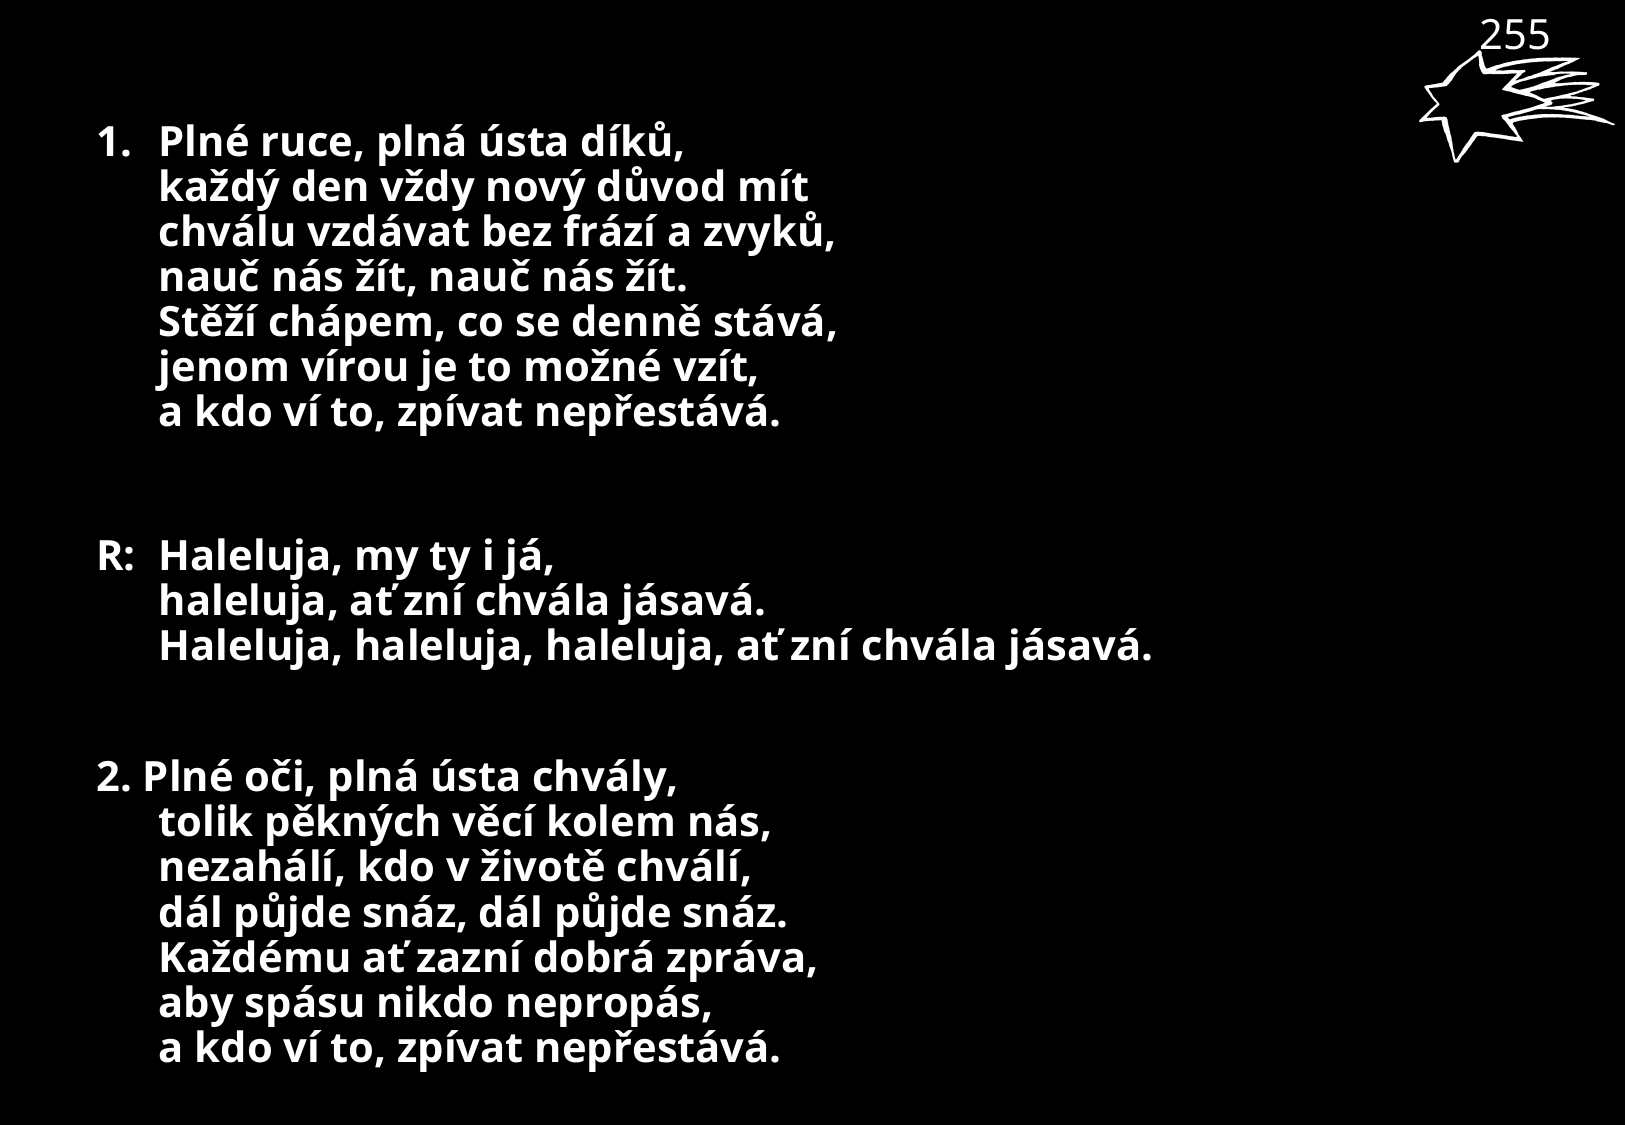

255
# Plné ruce, plná ústa díků, každý den vždy nový důvod mít chválu vzdávat bez frází a zvyků, nauč nás žít, nauč nás žít. Stěží chápem, co se denně stává, jenom vírou je to možné vzít, a kdo ví to, zpívat nepřestává.
R:	Haleluja, my ty i já,
haleluja, ať zní chvála jásavá.
Haleluja, haleluja, haleluja, ať zní chvála jásavá.
2. Plné oči, plná ústa chvály,
tolik pěkných věcí kolem nás,
nezahálí, kdo v životě chválí,
dál půjde snáz, dál půjde snáz.
Každému ať zazní dobrá zpráva,
aby spásu nikdo nepropás,
a kdo ví to, zpívat nepřestává.